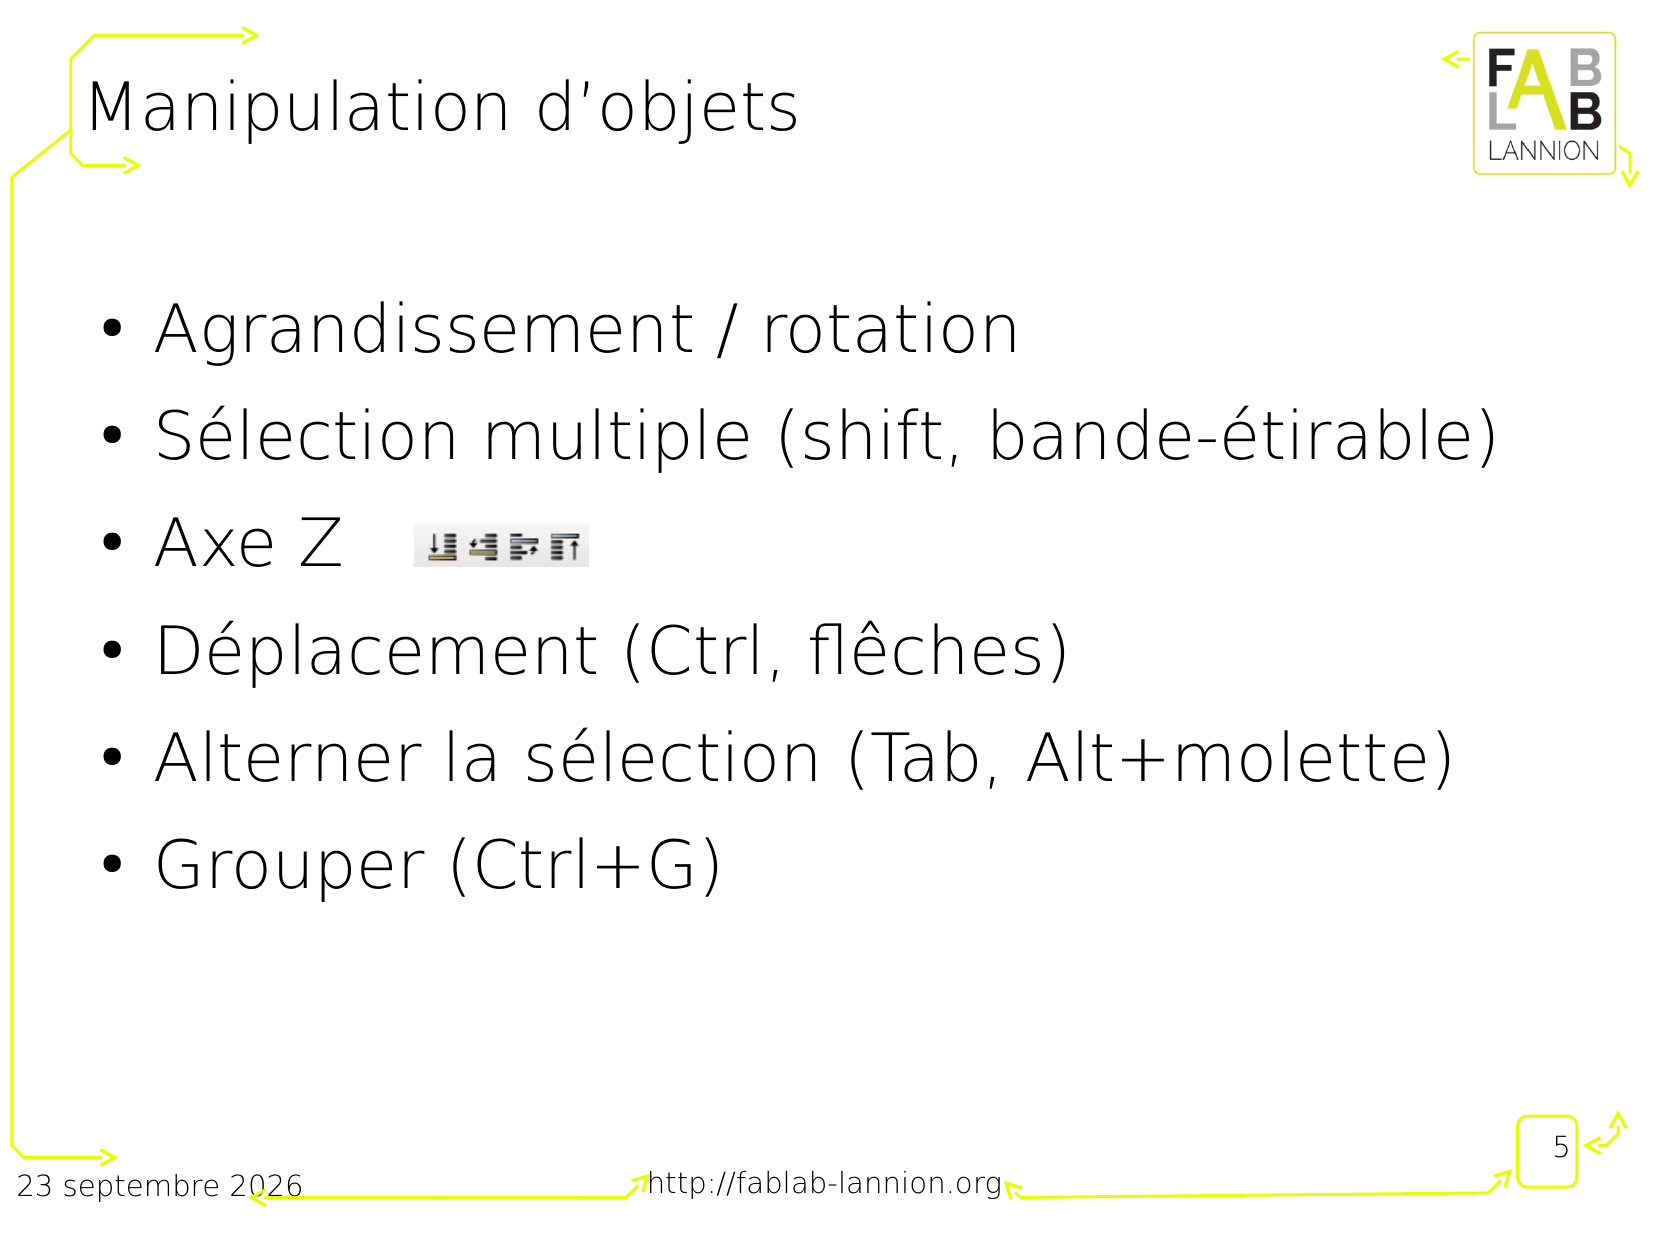

# Manipulation d’objets
Agrandissement / rotation
Sélection multiple (shift, bande-étirable)
Axe Z
Déplacement (Ctrl, flêches)
Alterner la sélection (Tab, Alt+molette)
Grouper (Ctrl+G)
5